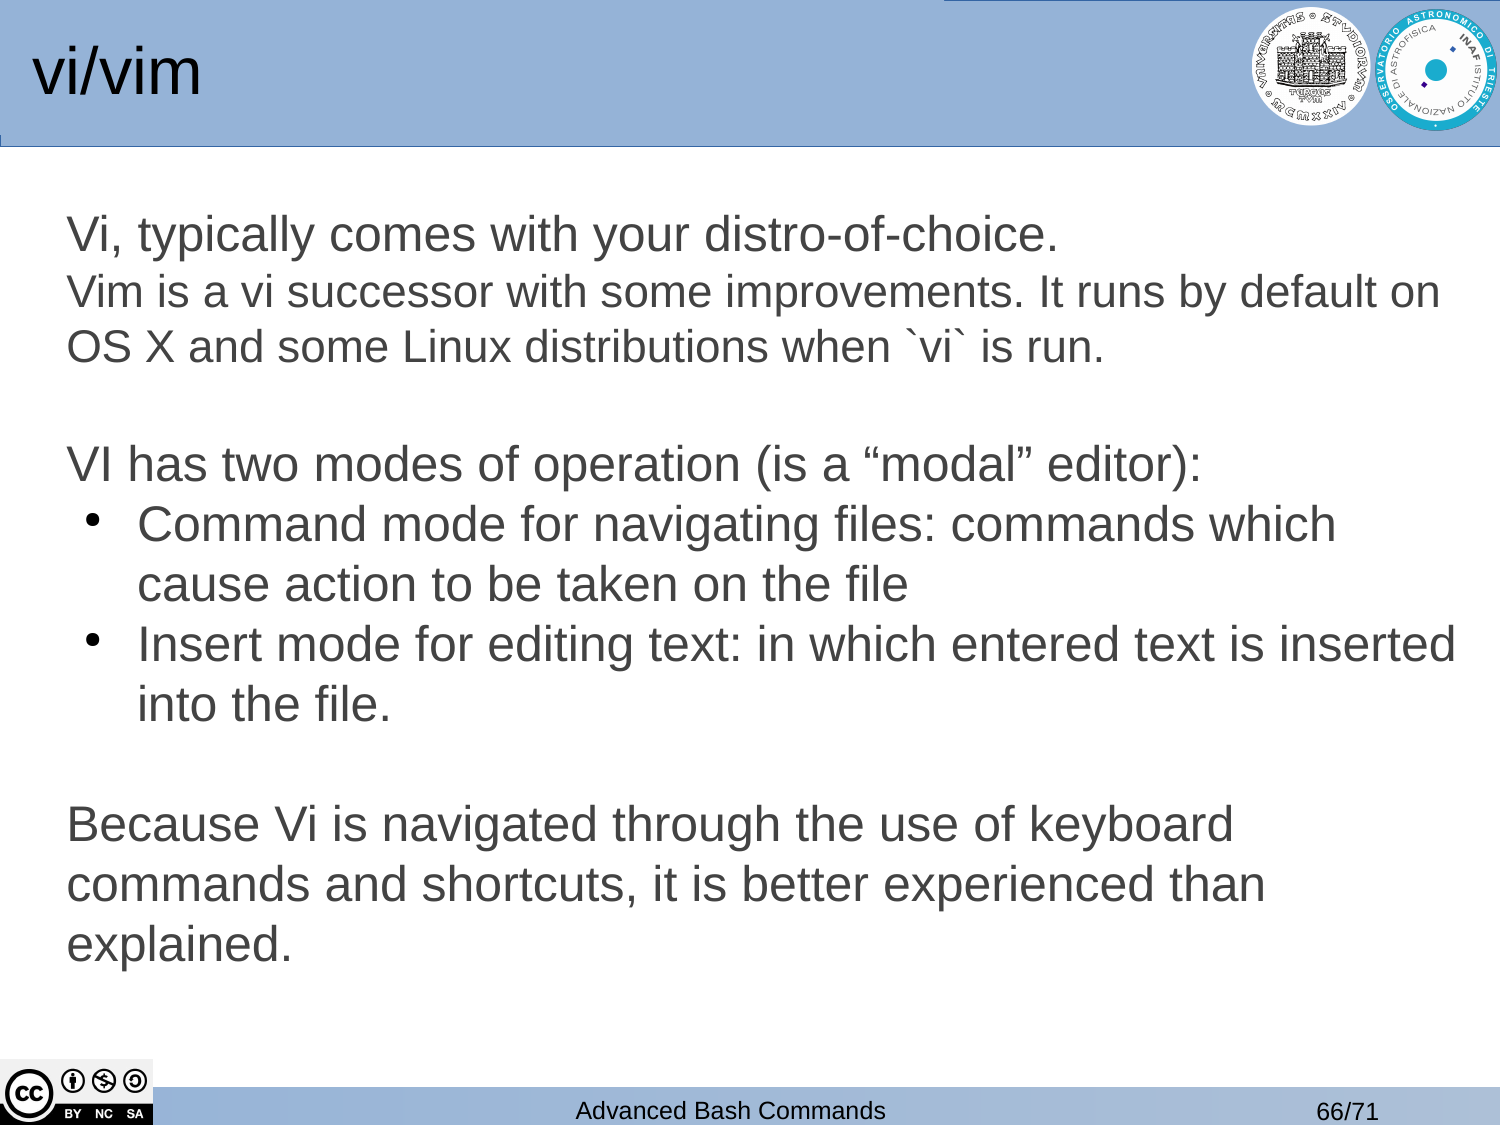

Traditional service delivery
vi/vim
# Vi, typically comes with your distro-of-choice.
Vim is a vi successor with some improvements. It runs by default on OS X and some Linux distributions when `vi` is run.
VI has two modes of operation (is a “modal” editor):
Command mode for navigating files: commands which cause action to be taken on the file
Insert mode for editing text: in which entered text is inserted into the file.
Because Vi is navigated through the use of keyboard commands and shortcuts, it is better experienced than explained.